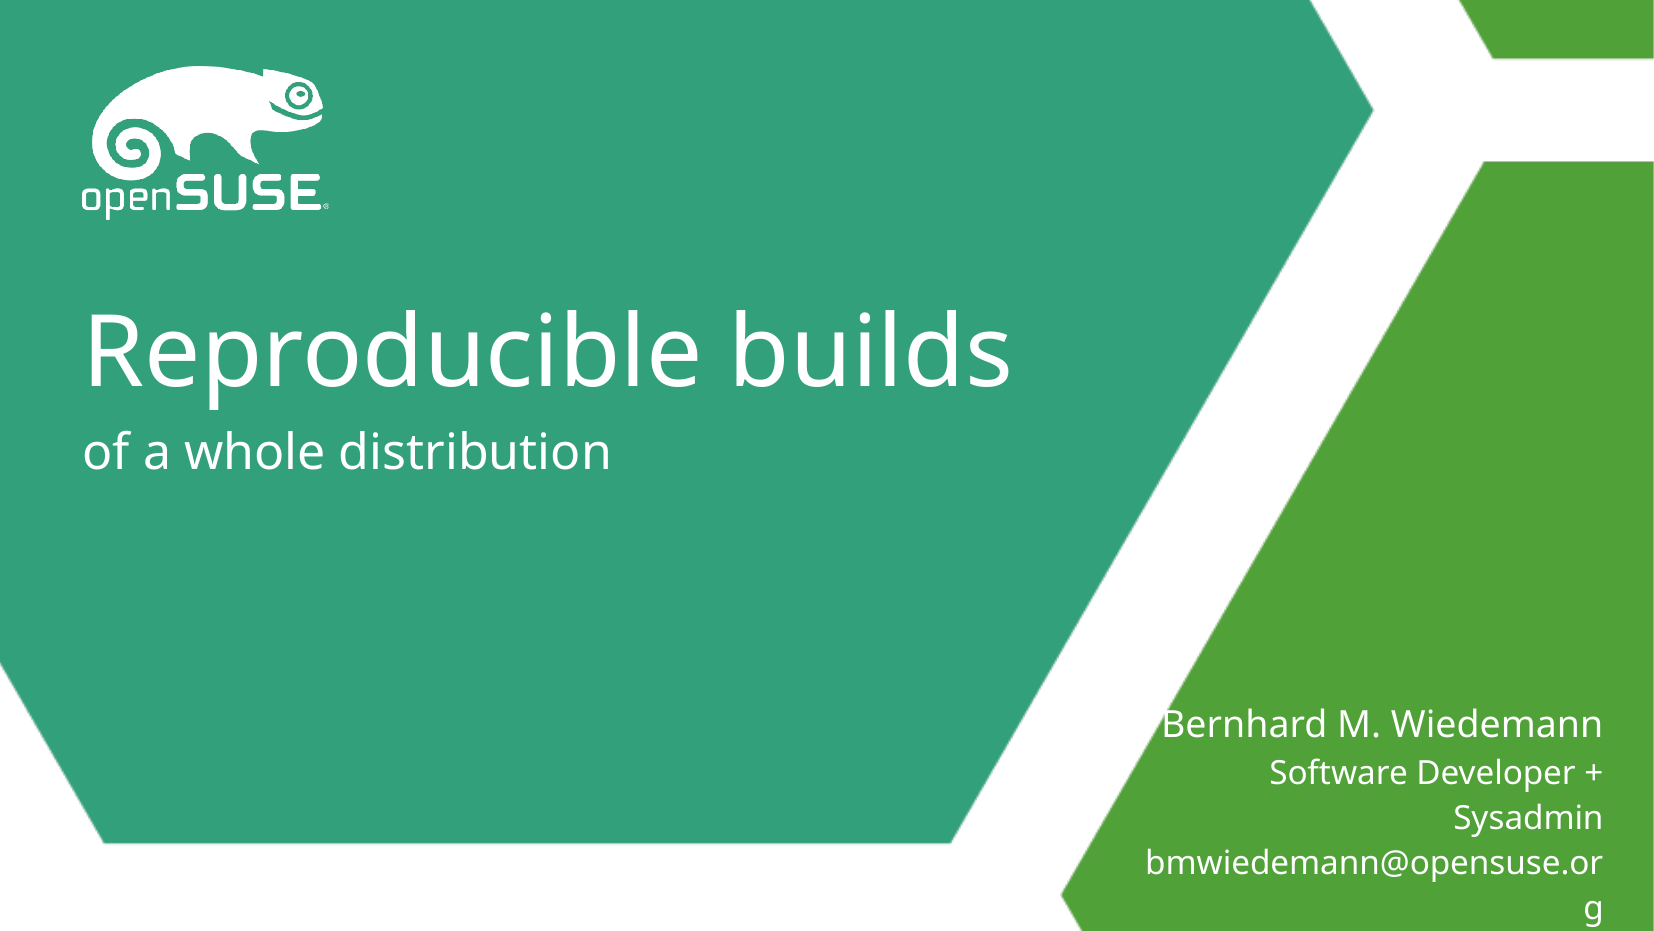

Reproducible builds
of a whole distribution
# Bernhard M. Wiedemann
Software Developer + Sysadmin
bmwiedemann@opensuse.org